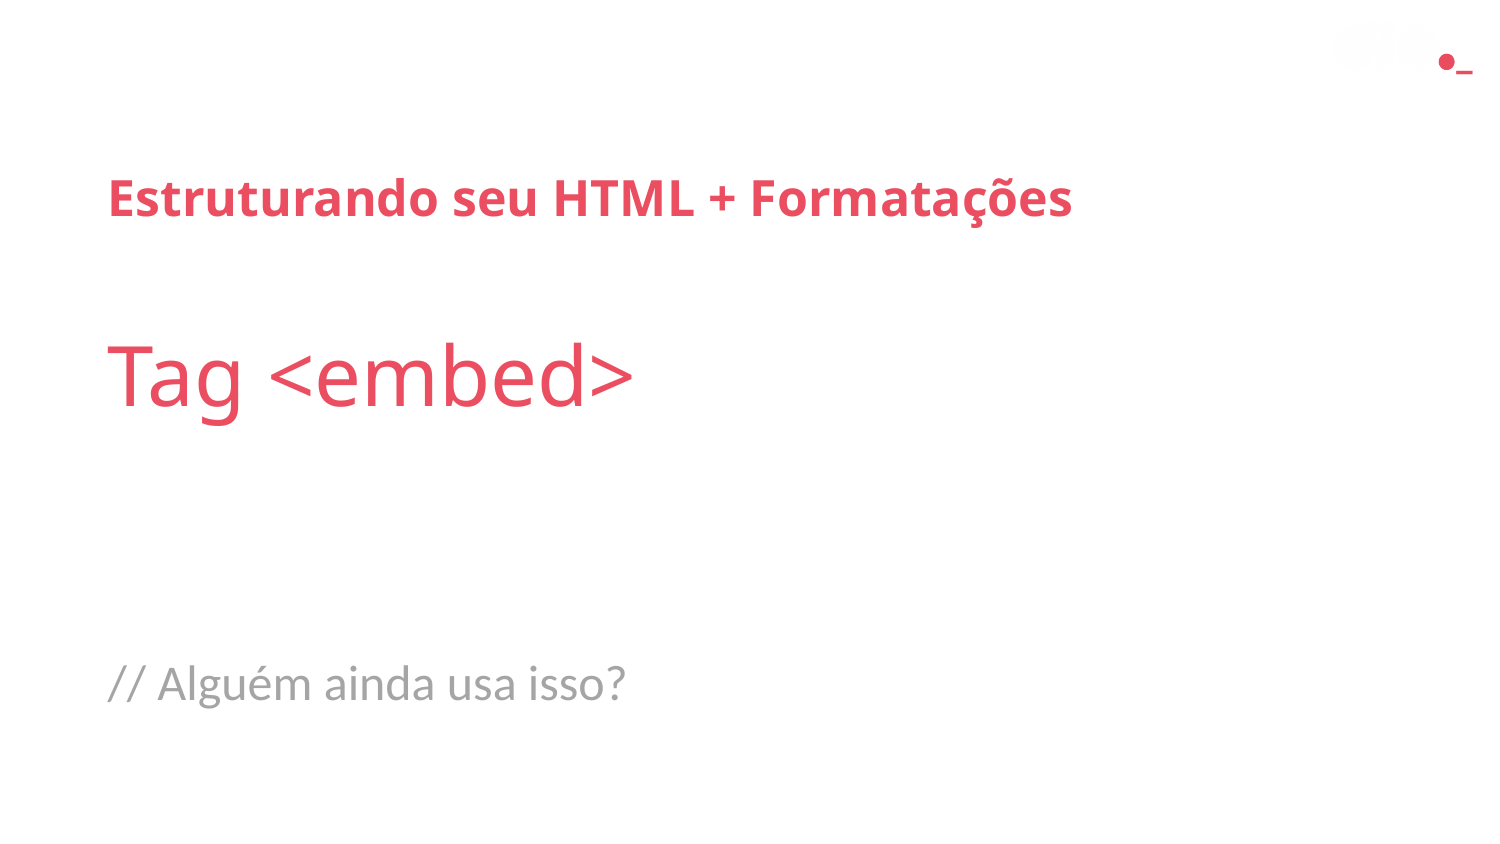

Estruturando seu HTML + Formatações
Tag <embed>
// Alguém ainda usa isso?